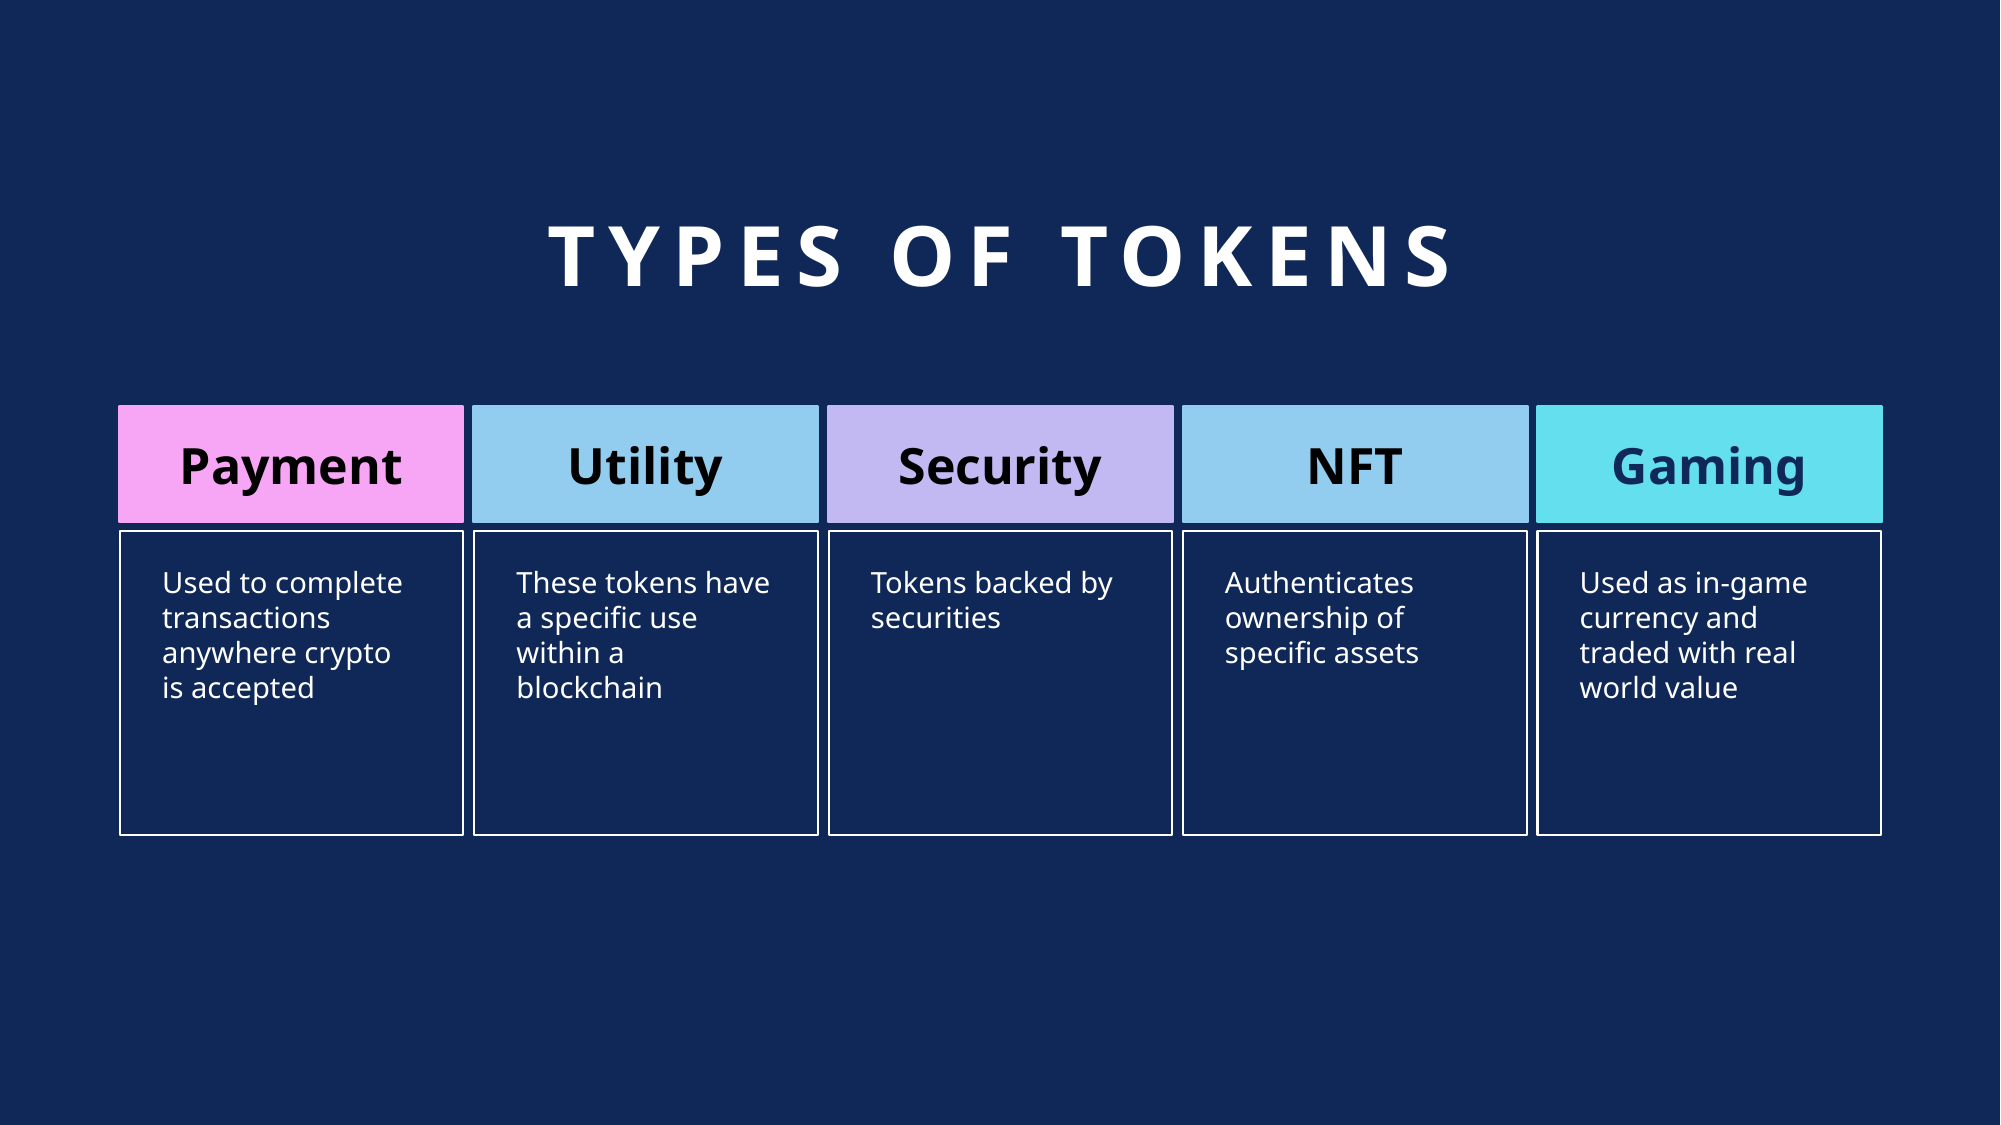

# TYPES OF TOKENS
Payment
Utility
Security
NFT
Gaming
Used to complete transactions anywhere crypto is accepted
These tokens have a specific use within a blockchain
Tokens backed by securities
Authenticates ownership of specific assets
Used as in-game currency and traded with real world value